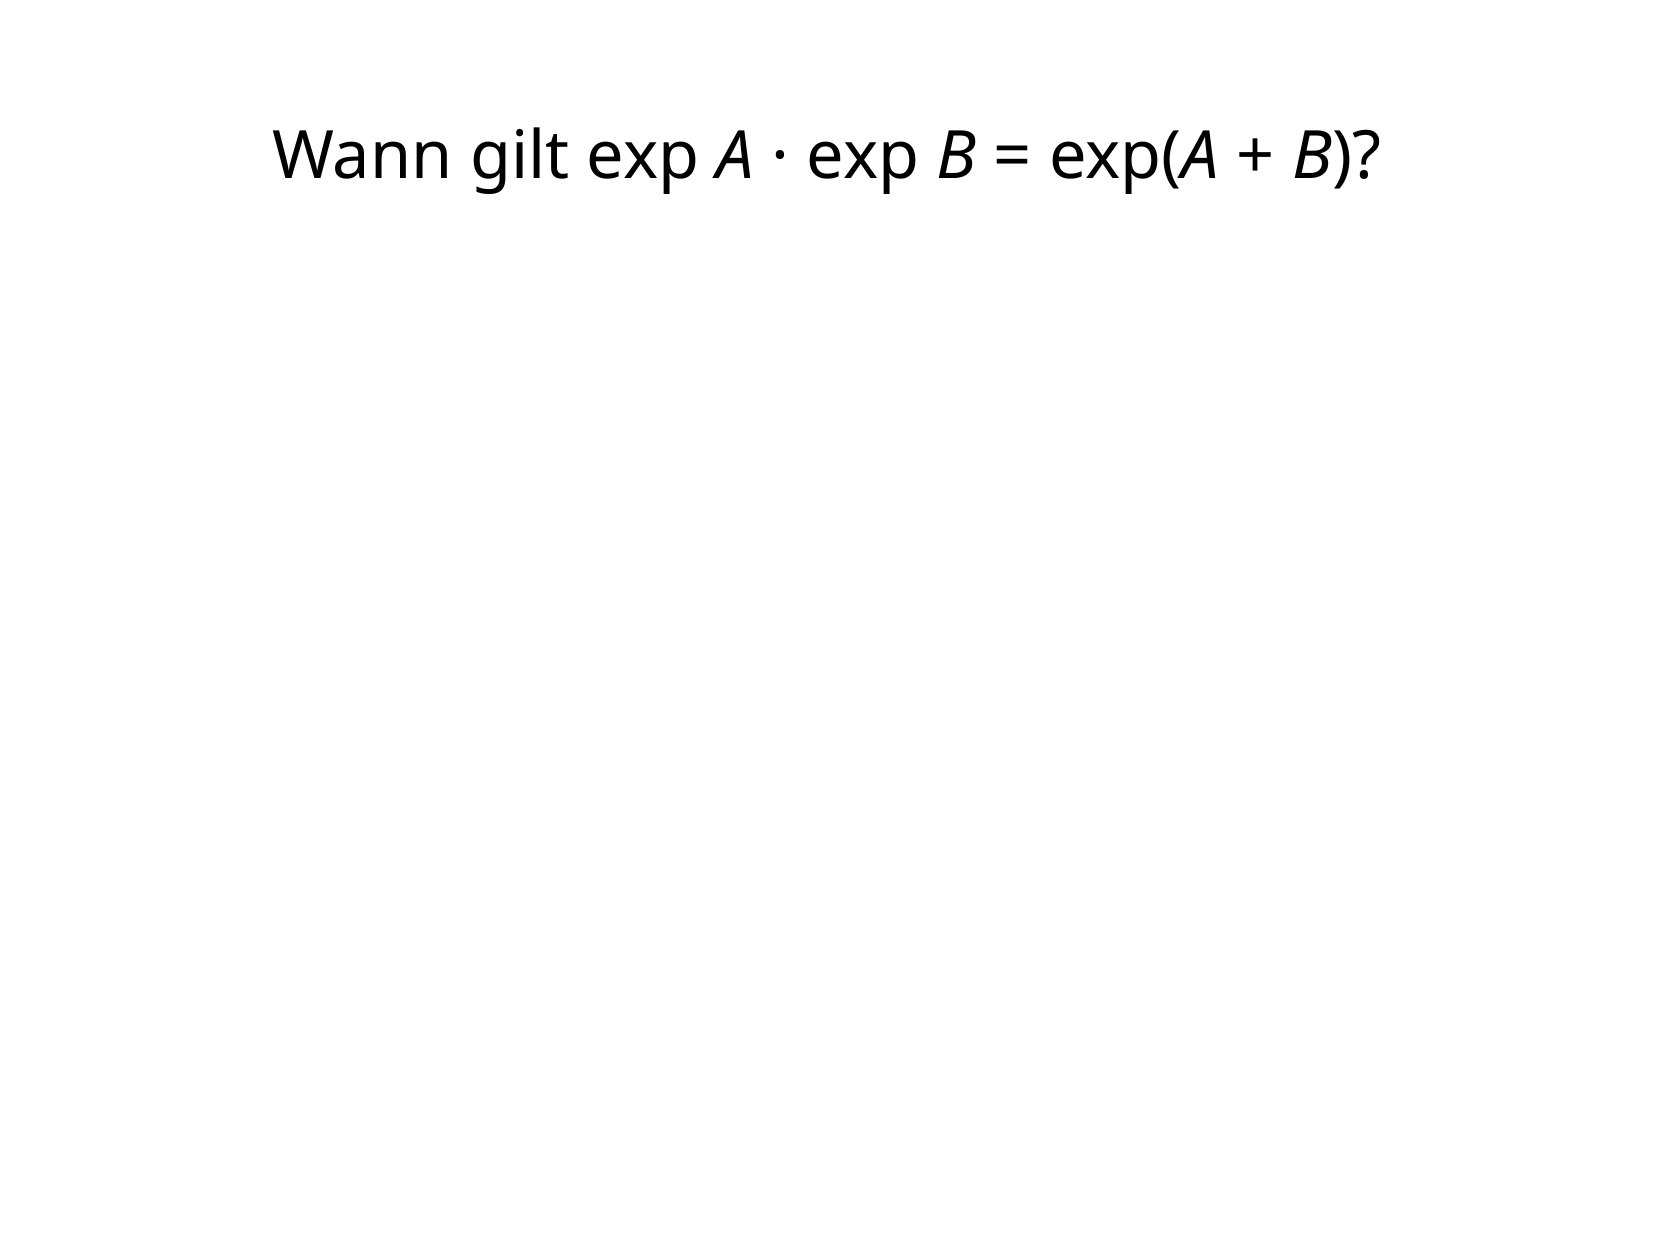

# Wann gilt exp A · exp B = exp(A + B)?